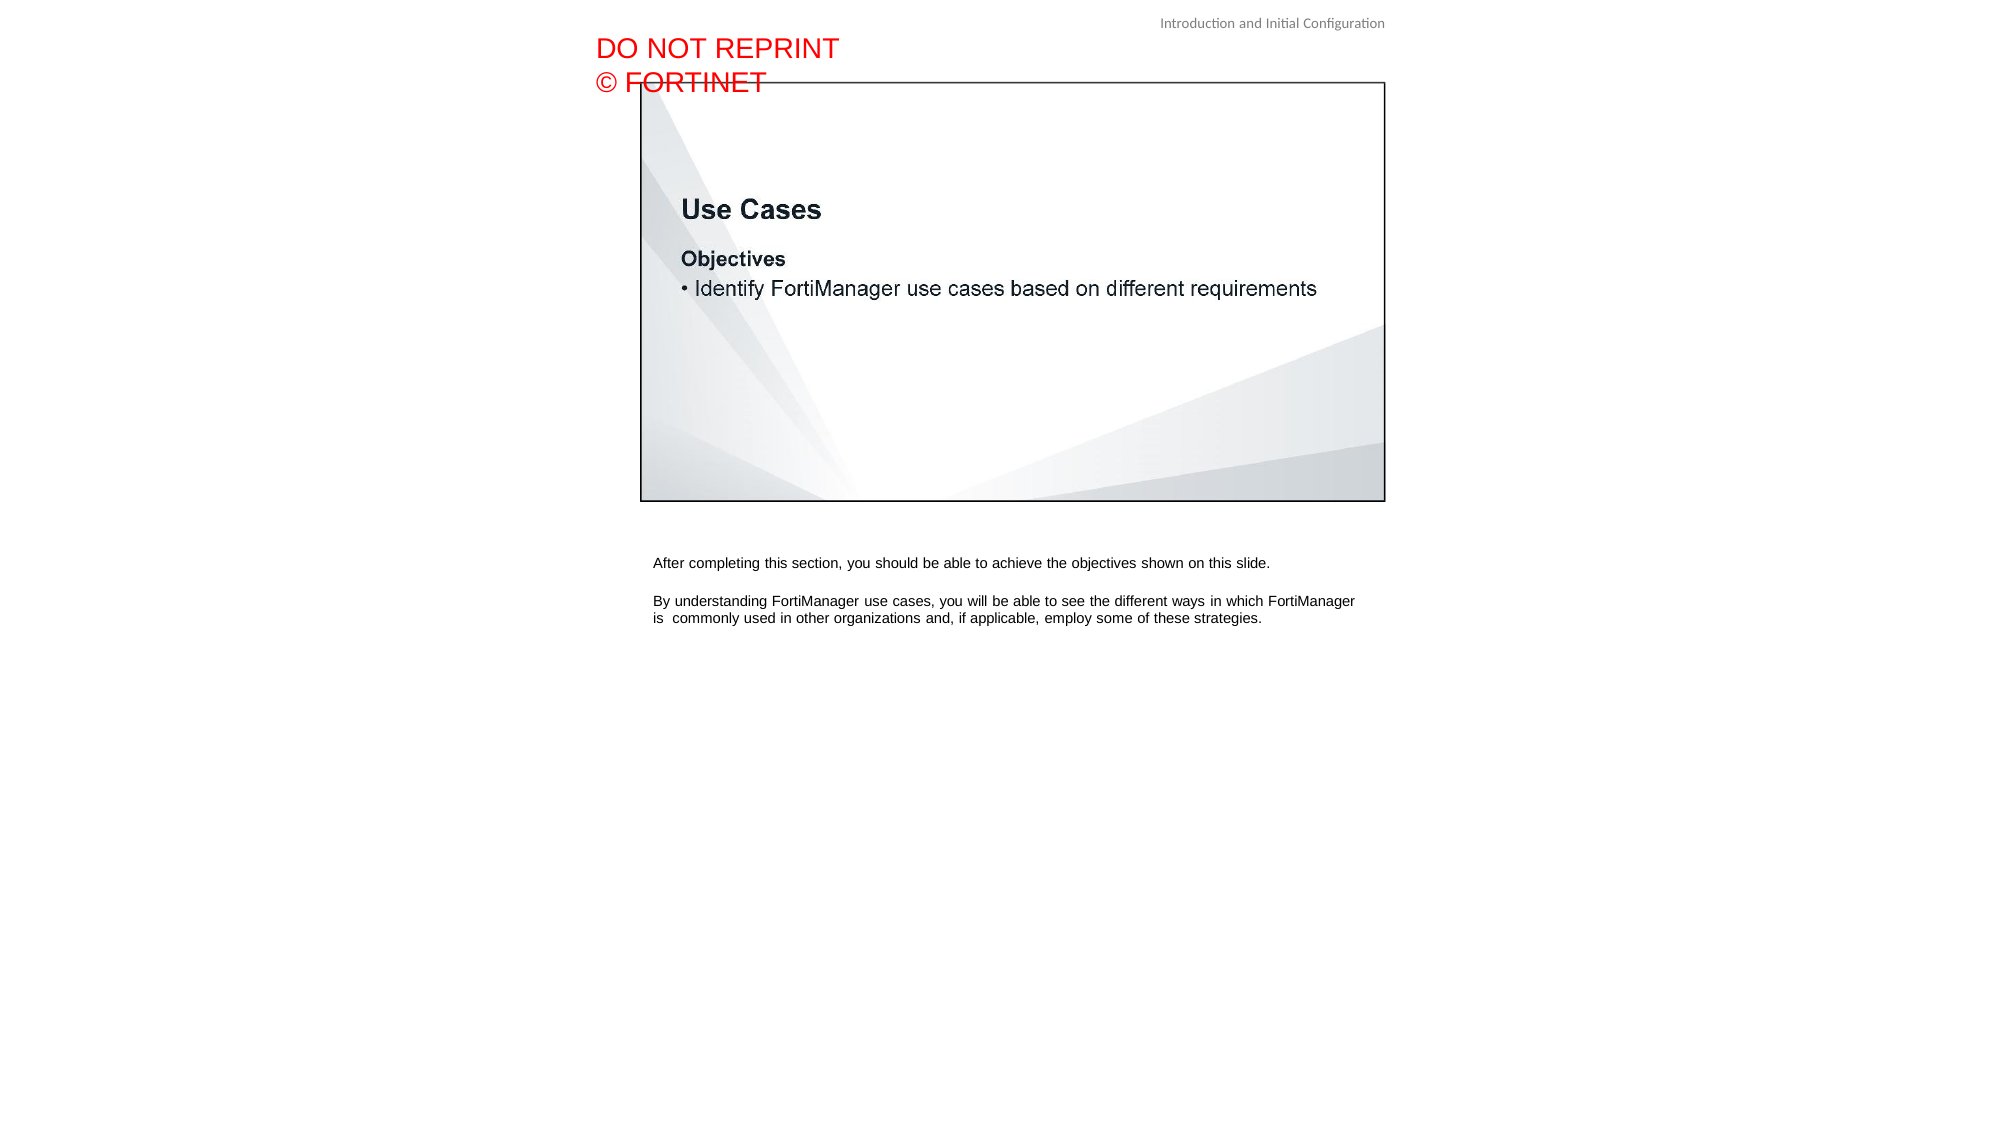

Introduction and Initial Configuration
DO NOT REPRINT
© FORTINET
After completing this section, you should be able to achieve the objectives shown on this slide.
By understanding FortiManager use cases, you will be able to see the different ways in which FortiManager is commonly used in other organizations and, if applicable, employ some of these strategies.
FortiManager 6.2 Study Guide
1